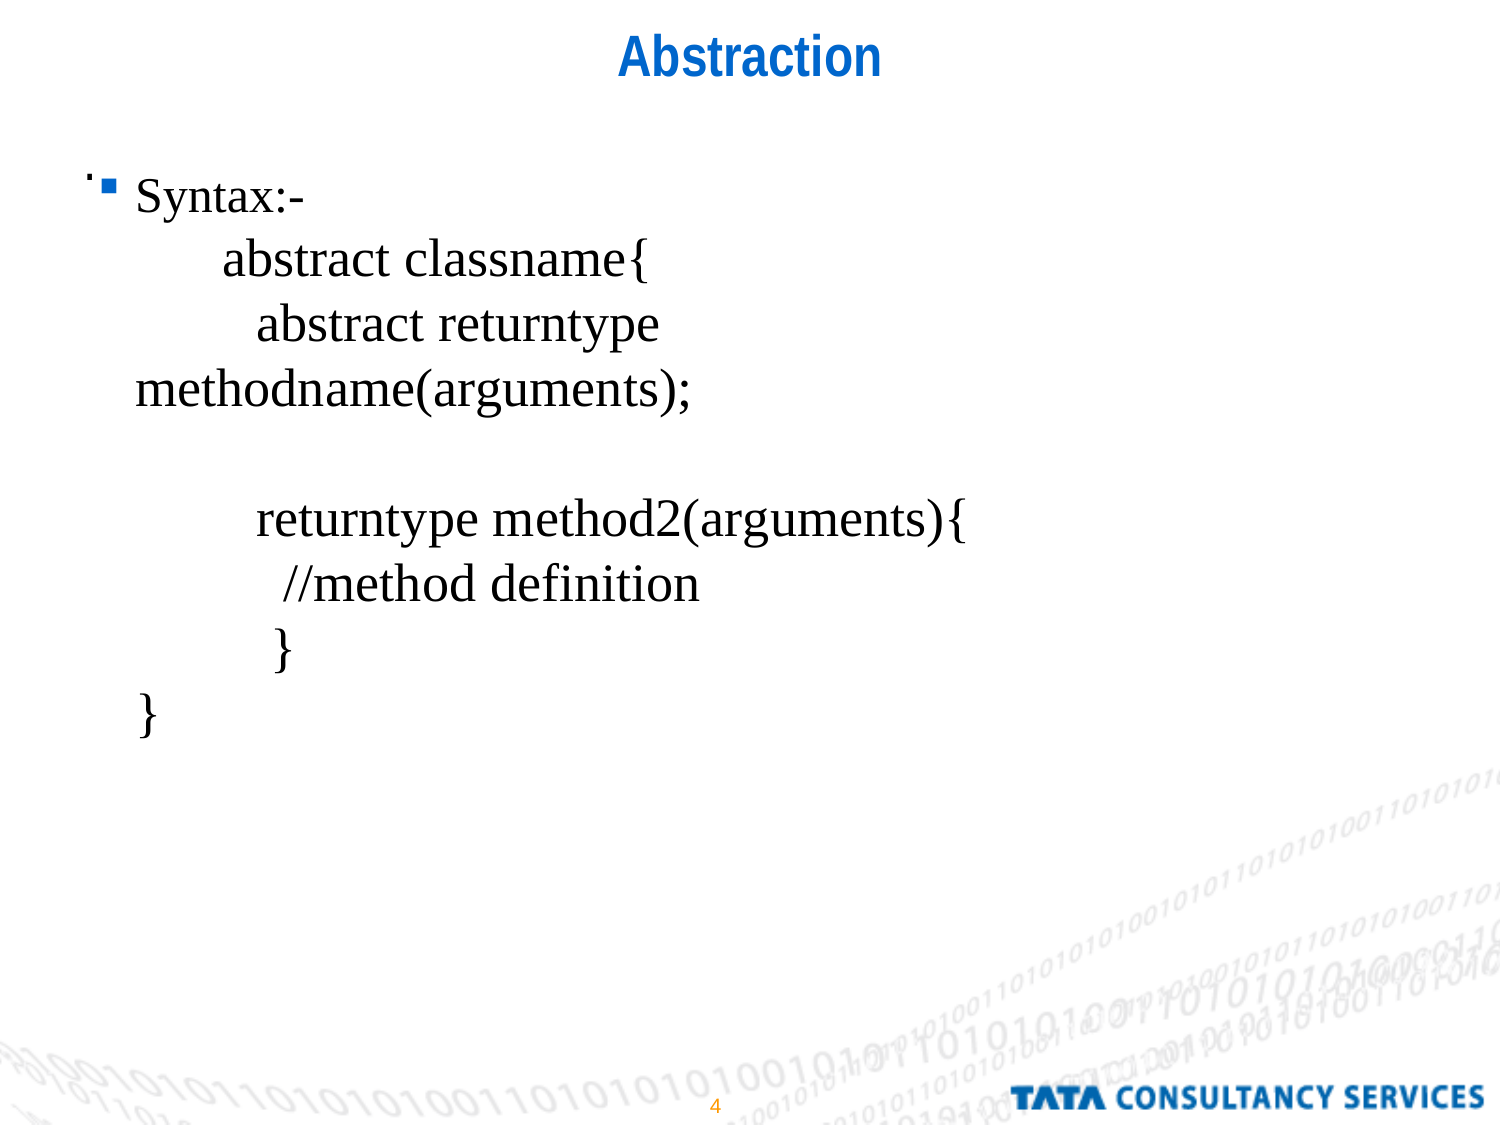

# Abstraction
.
Syntax:-
 abstract classname{
 abstract returntype methodname(arguments);
 returntype method2(arguments){
 //method definition
 }
}